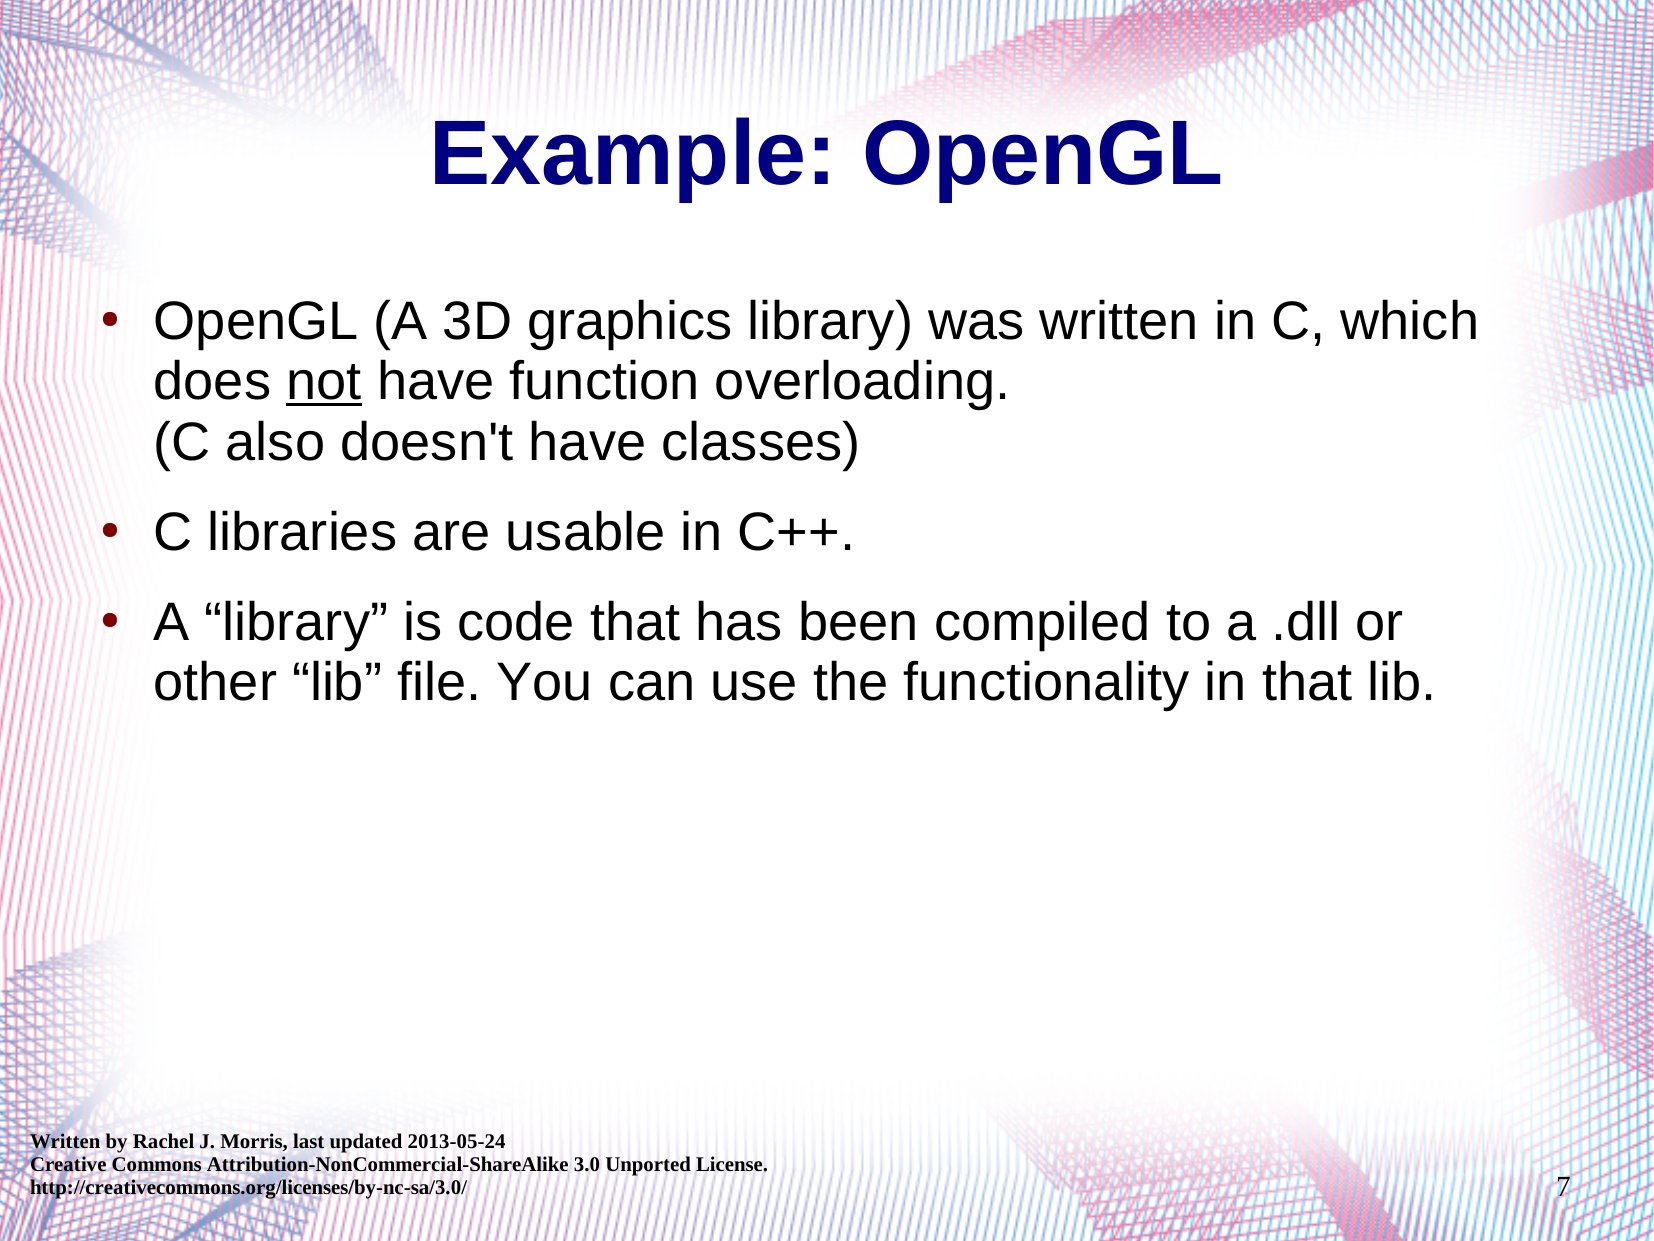

# Example: OpenGL
OpenGL (A 3D graphics library) was written in C, which does not have function overloading.
(C also doesn't have classes)
C libraries are usable in C++.
A “library” is code that has been compiled to a .dll or other “lib” file. You can use the functionality in that lib.
7